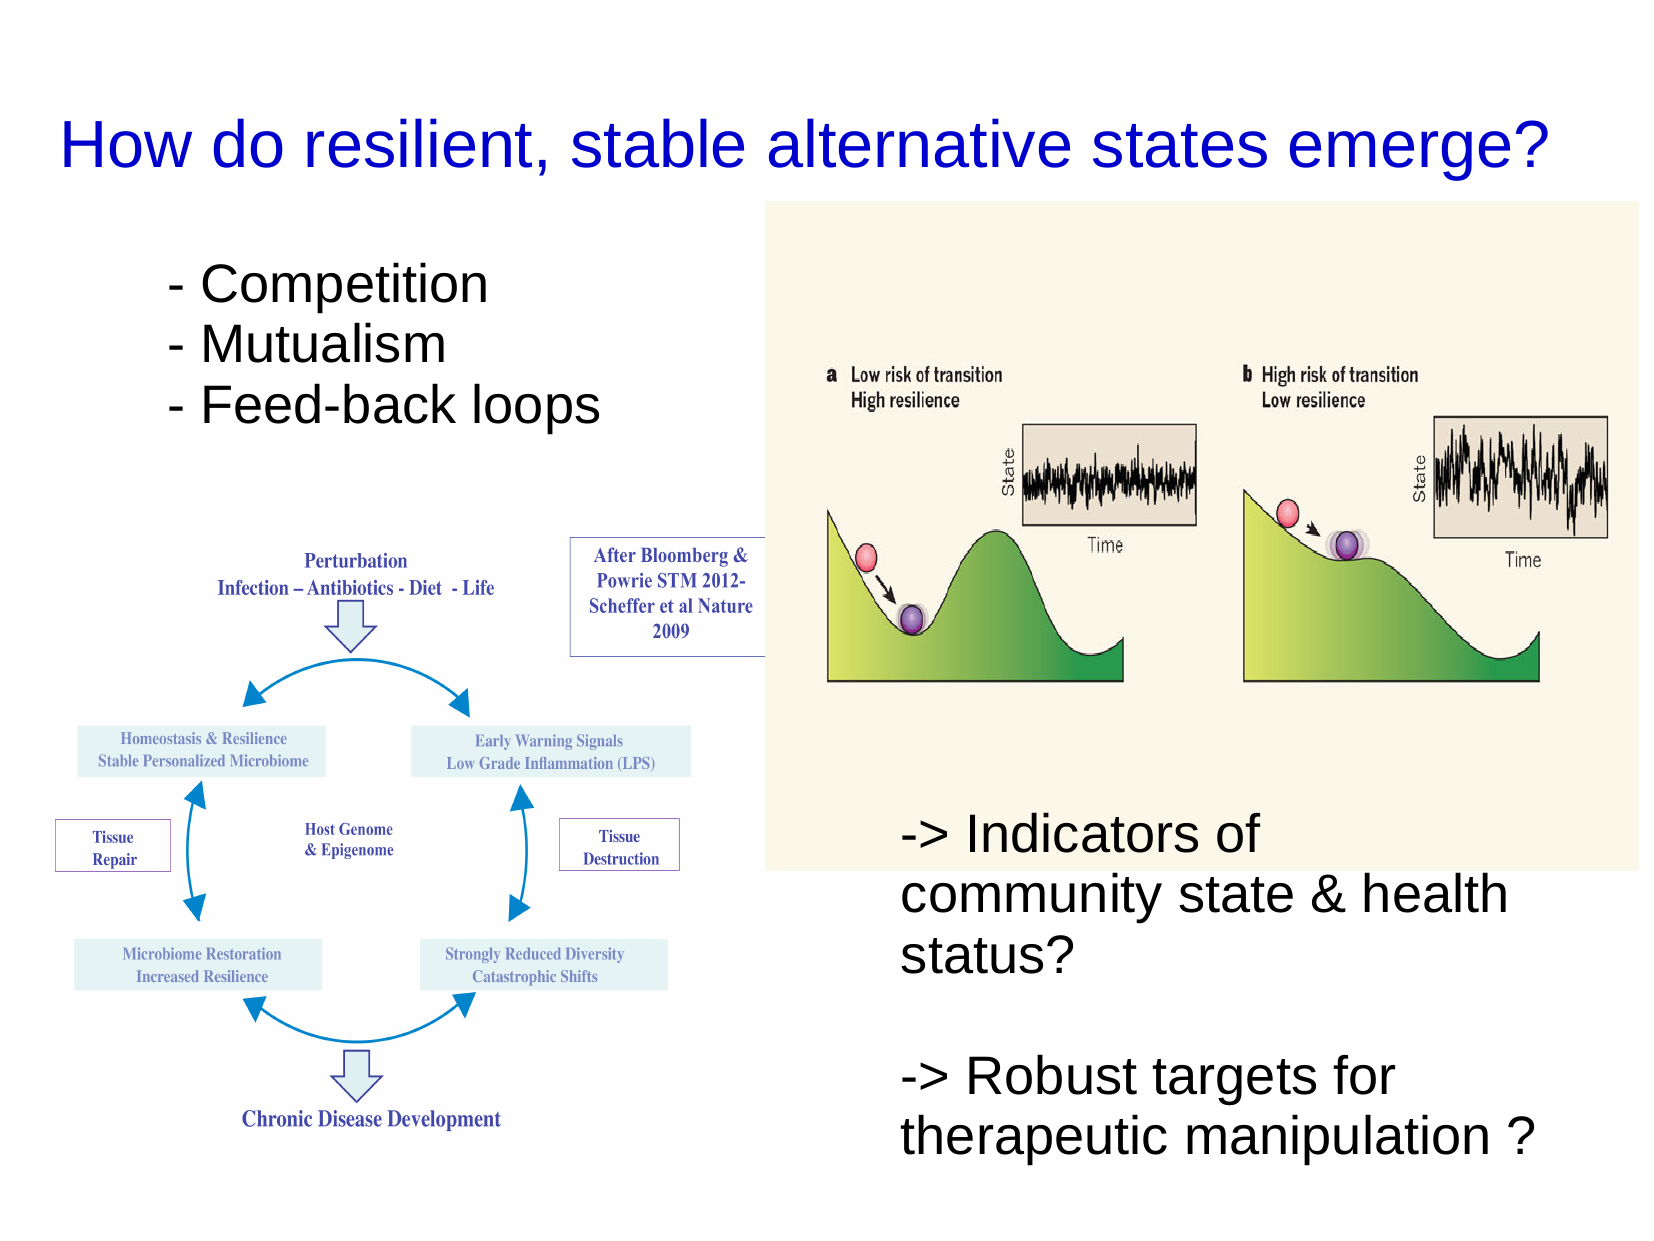

How do resilient, stable alternative states emerge?
- Competition
- Mutualism
- Feed-back loops
-> Indicators of 		 community state & health status?
-> Robust targets for therapeutic manipulation ?